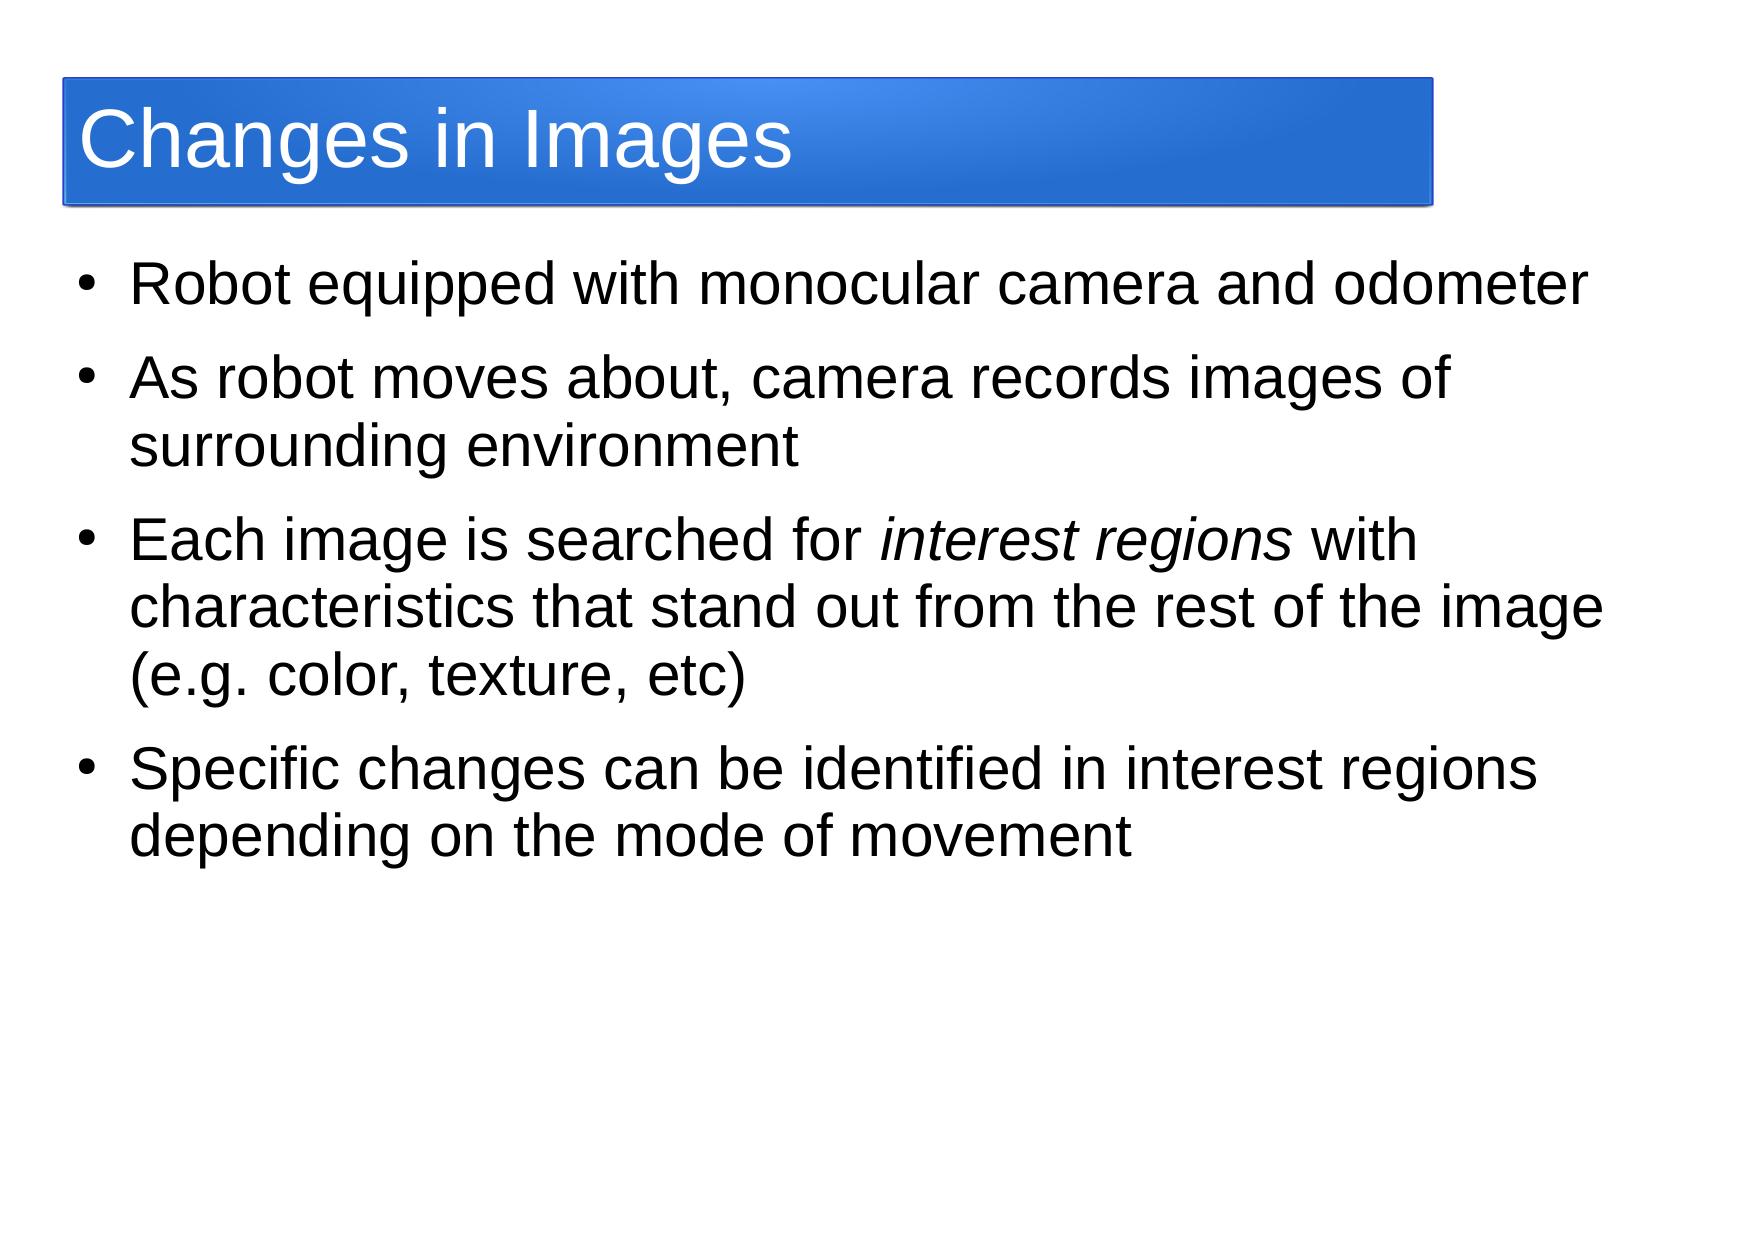

# Changes in Images
Robot equipped with monocular camera and odometer
As robot moves about, camera records images of surrounding environment
Each image is searched for interest regions with characteristics that stand out from the rest of the image (e.g. color, texture, etc)
Specific changes can be identified in interest regions depending on the mode of movement